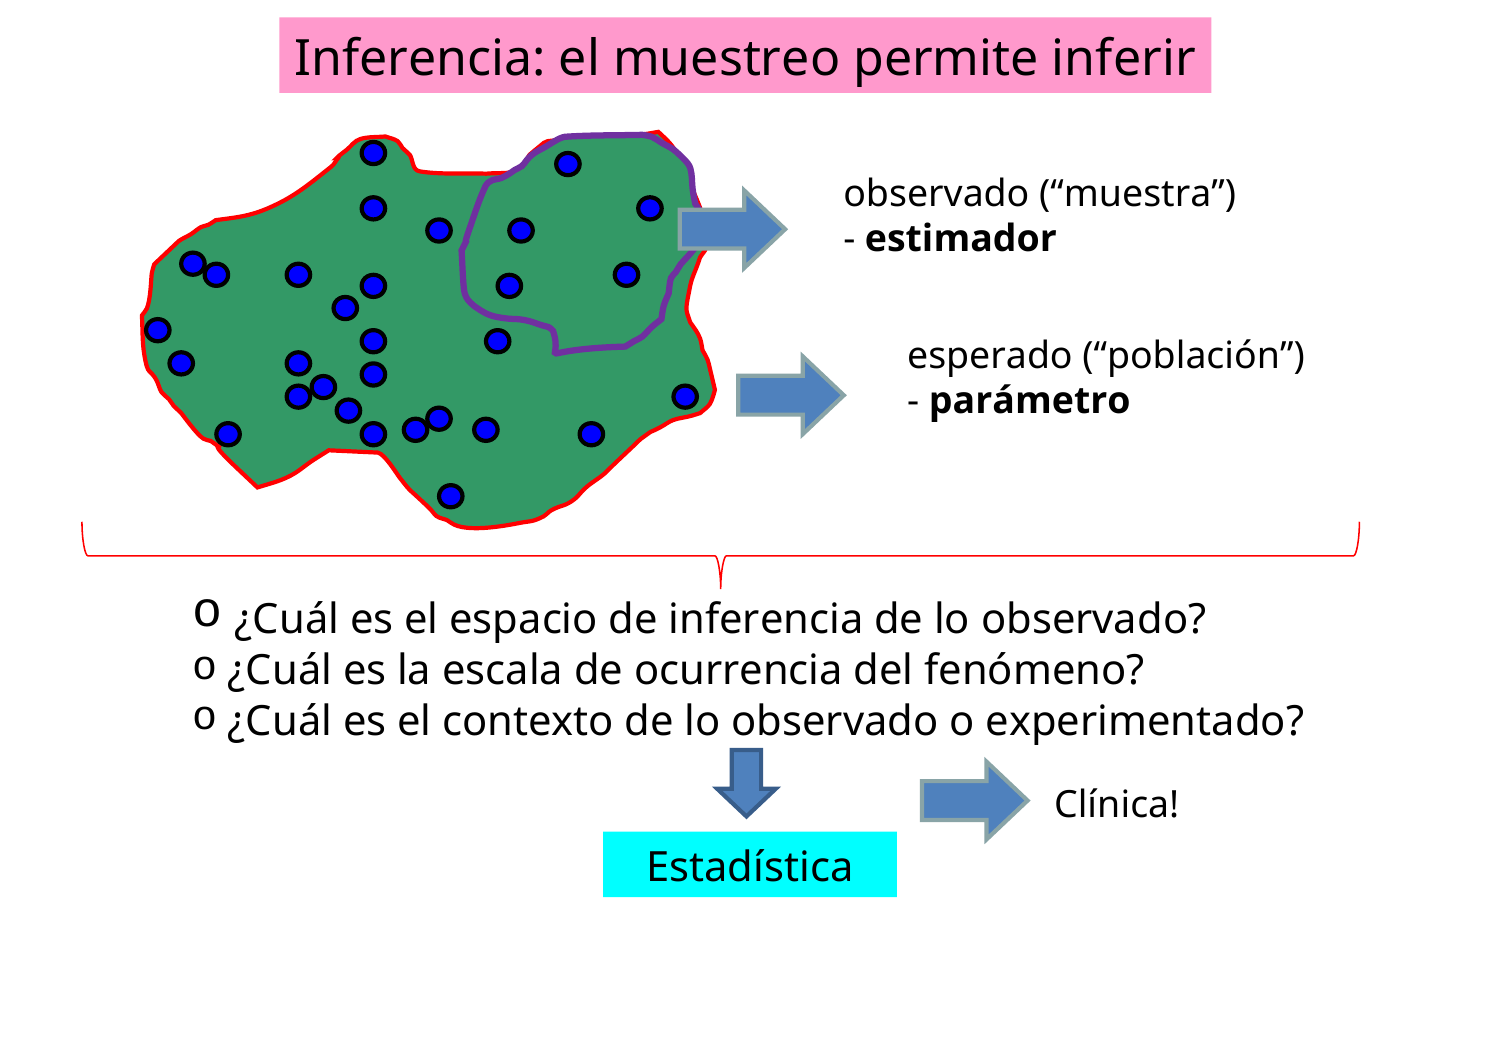

Inferencia: el muestreo permite inferir
observado (“muestra”)
- estimador
esperado (“población”)
- parámetro
 ¿Cuál es el espacio de inferencia de lo observado?
 ¿Cuál es la escala de ocurrencia del fenómeno?
 ¿Cuál es el contexto de lo observado o experimentado?
Clínica!
Estadística